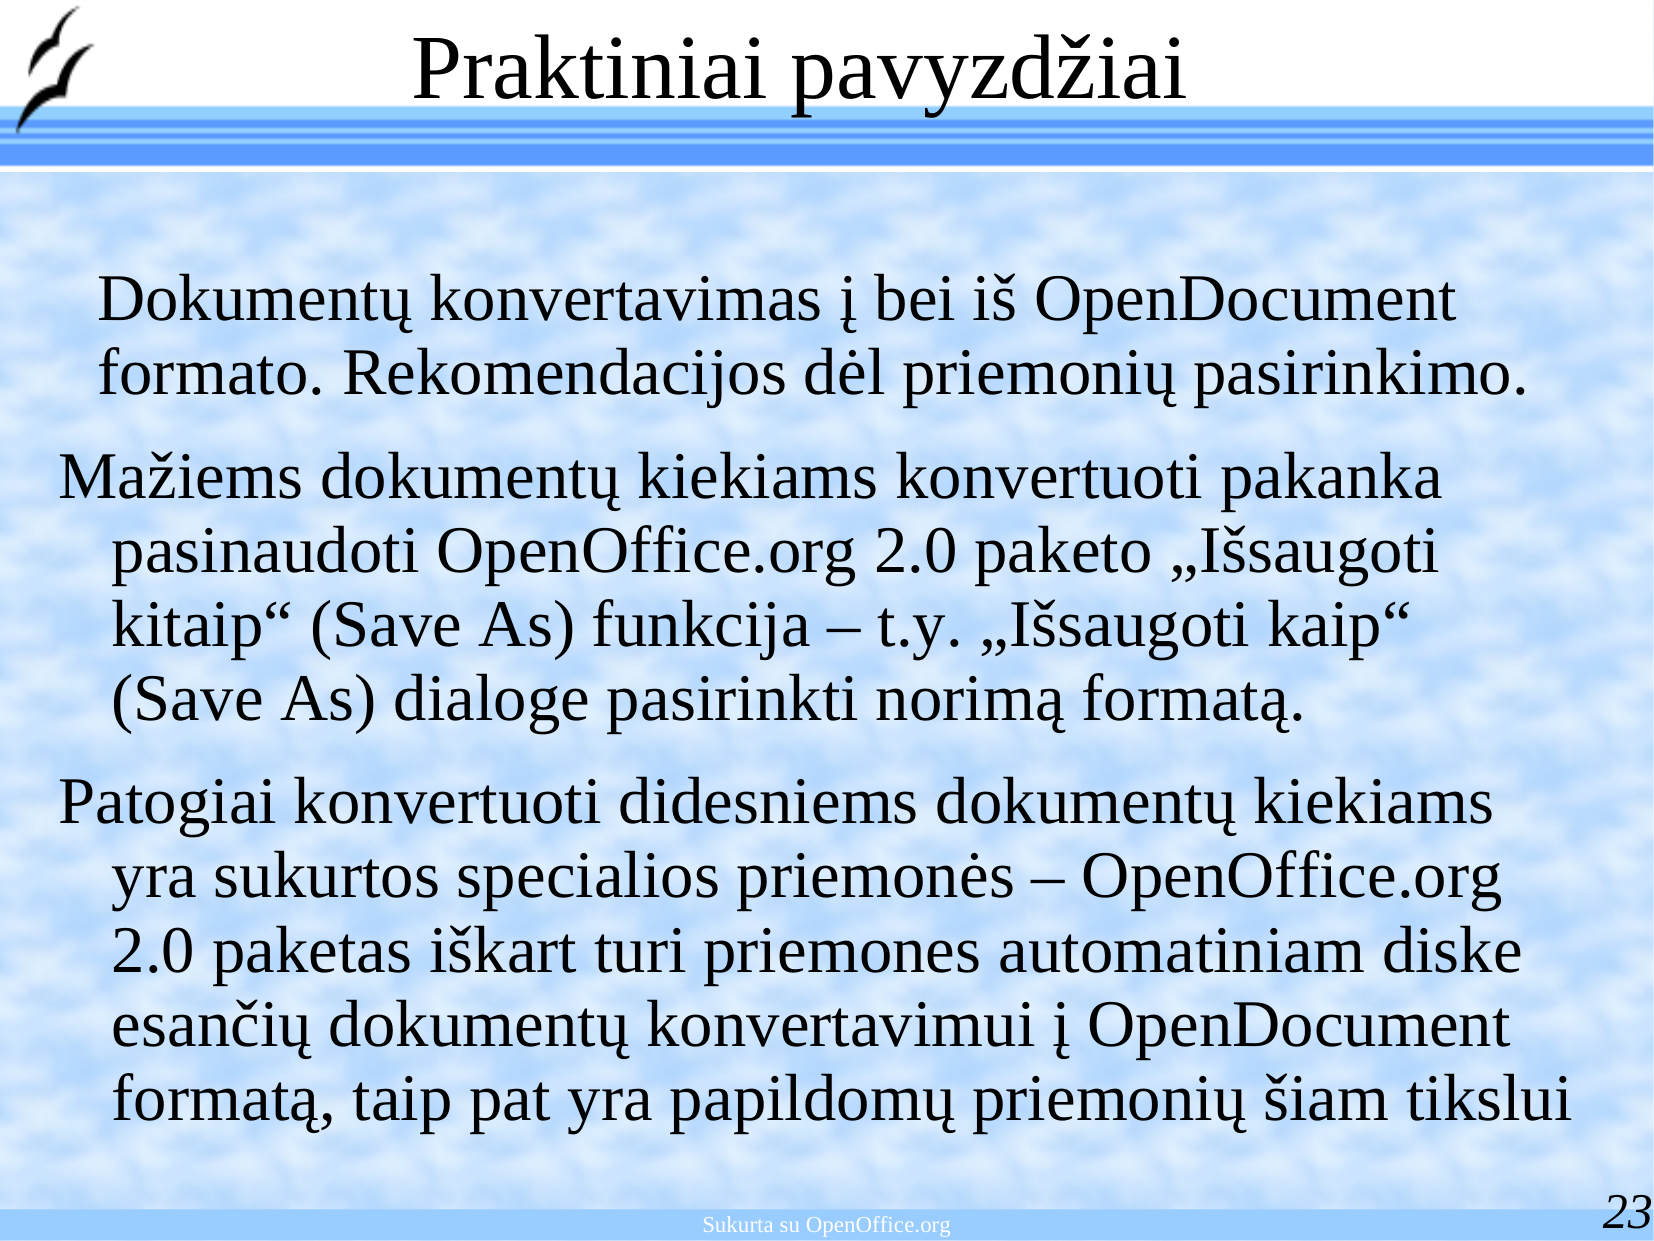

# Praktiniai pavyzdžiai
Dokumentų konvertavimas į bei iš OpenDocument formato. Rekomendacijos dėl priemonių pasirinkimo.
Mažiems dokumentų kiekiams konvertuoti pakanka pasinaudoti OpenOffice.org 2.0 paketo „Išsaugoti kitaip“ (Save As) funkcija – t.y. „Išsaugoti kaip“ (Save As) dialoge pasirinkti norimą formatą.
Patogiai konvertuoti didesniems dokumentų kiekiams yra sukurtos specialios priemonės – OpenOffice.org 2.0 paketas iškart turi priemones automatiniam diske esančių dokumentų konvertavimui į OpenDocument formatą, taip pat yra papildomų priemonių šiam tikslui